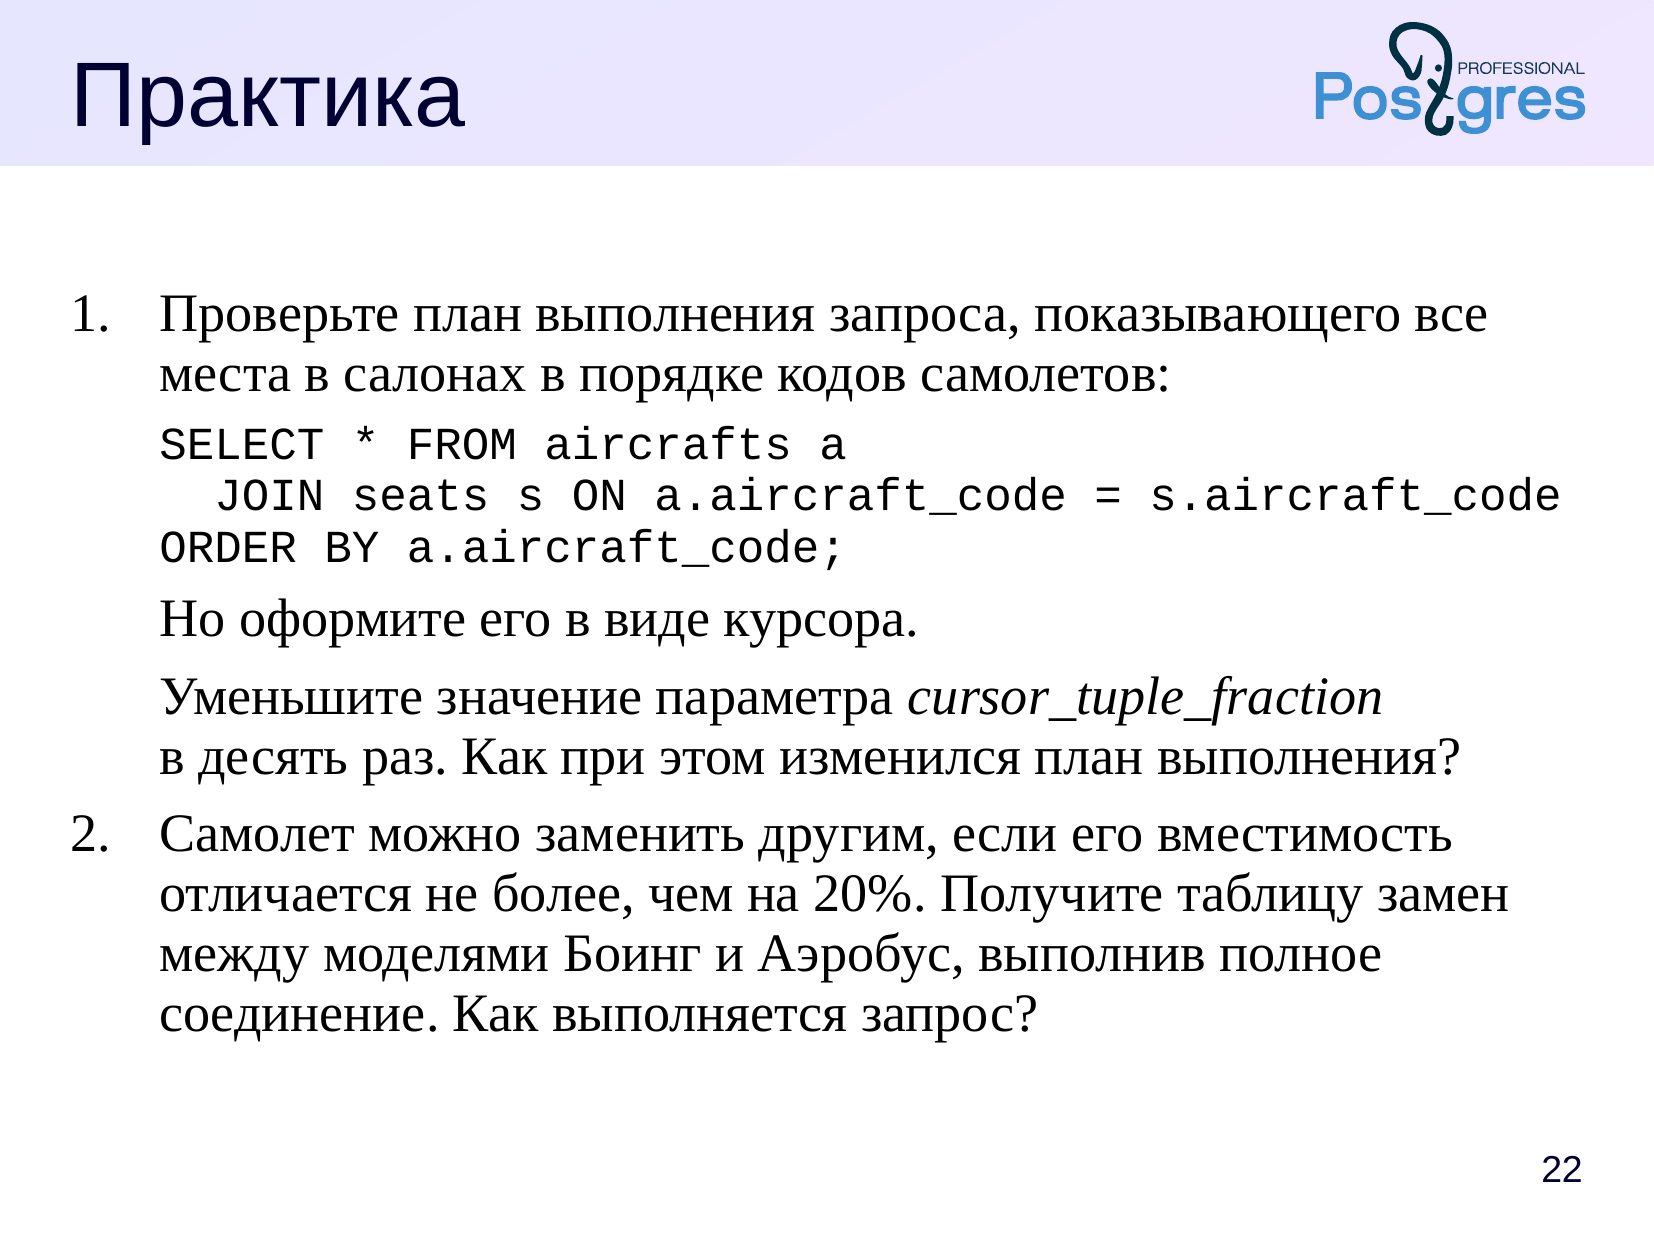

# Практика
Проверьте план выполнения запроса, показывающего все места в салонах в порядке кодов самолетов:
SELECT * FROM aircrafts a
 JOIN seats s ON a.aircraft_code = s.aircraft_code
ORDER BY a.aircraft_code;
Но оформите его в виде курсора.
Уменьшите значение параметра cursor_tuple_fraction
в десять раз. Как при этом изменился план выполнения?
Самолет можно заменить другим, если его вместимость отличается не более, чем на 20%. Получите таблицу замен между моделями Боинг и Аэробус, выполнив полное соединение. Как выполняется запрос?